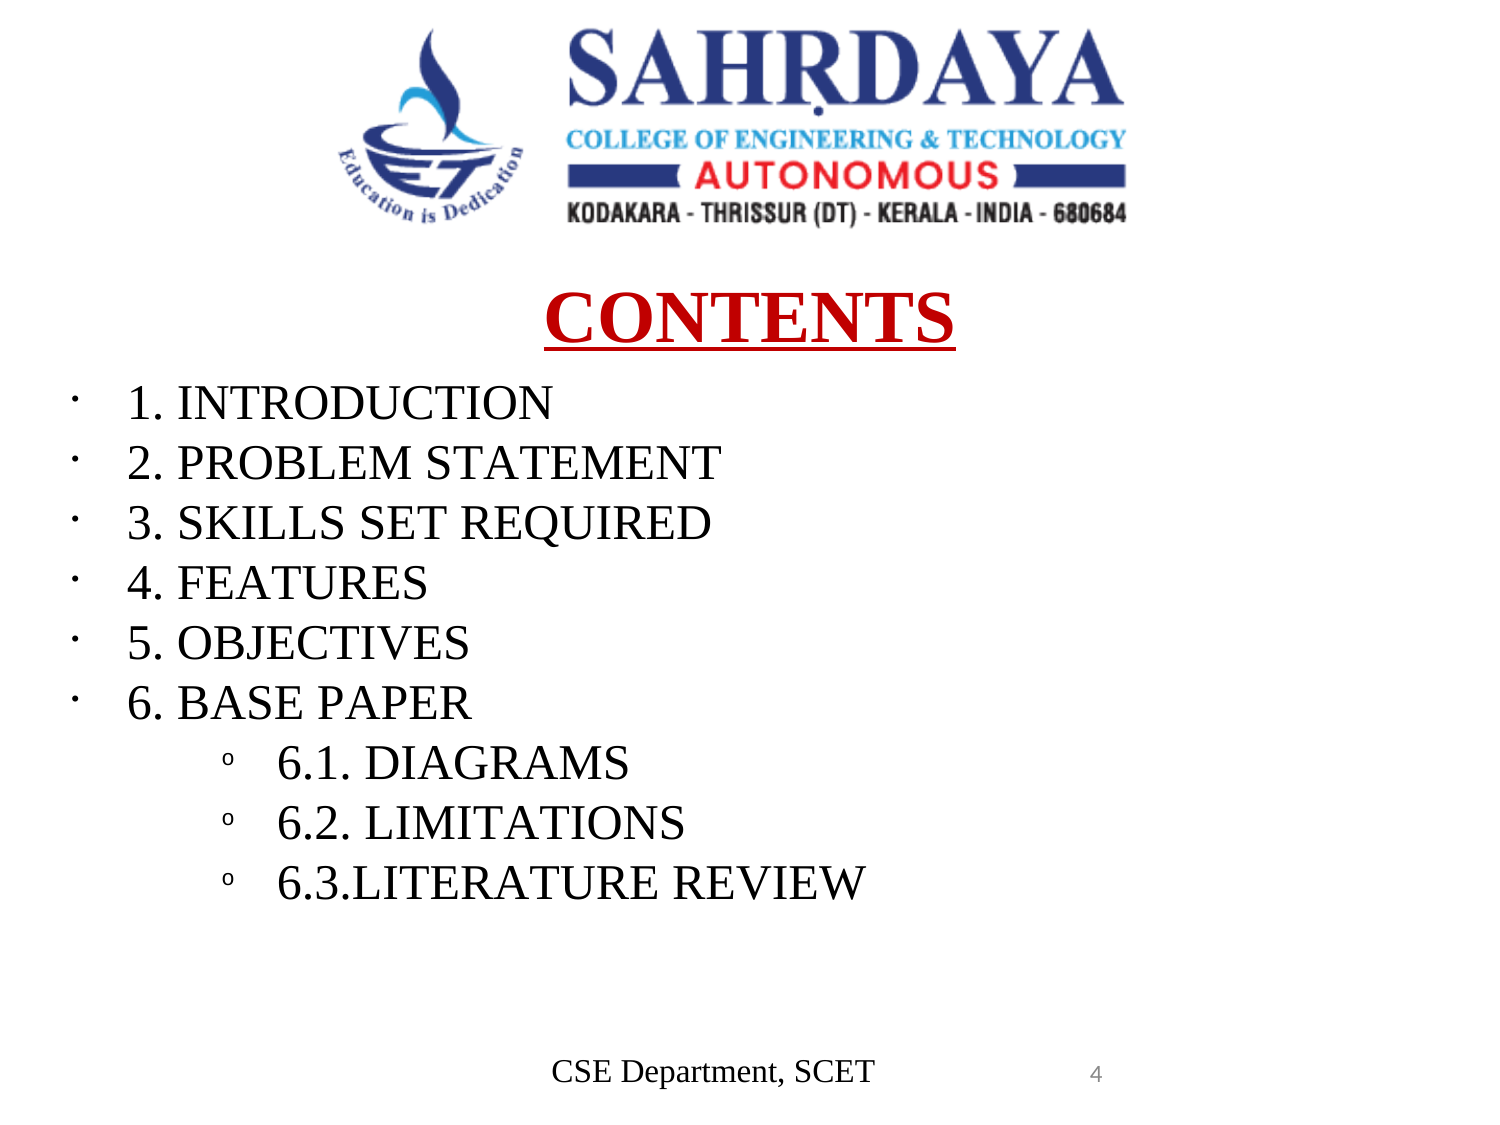

CONTENTS
1. INTRODUCTION
2. PROBLEM STATEMENT
3. SKILLS SET REQUIRED
4. FEATURES
5. OBJECTIVES
6. BASE PAPER
6.1. DIAGRAMS
6.2. LIMITATIONS
6.3.LITERATURE REVIEW
 CSE Department, SCET